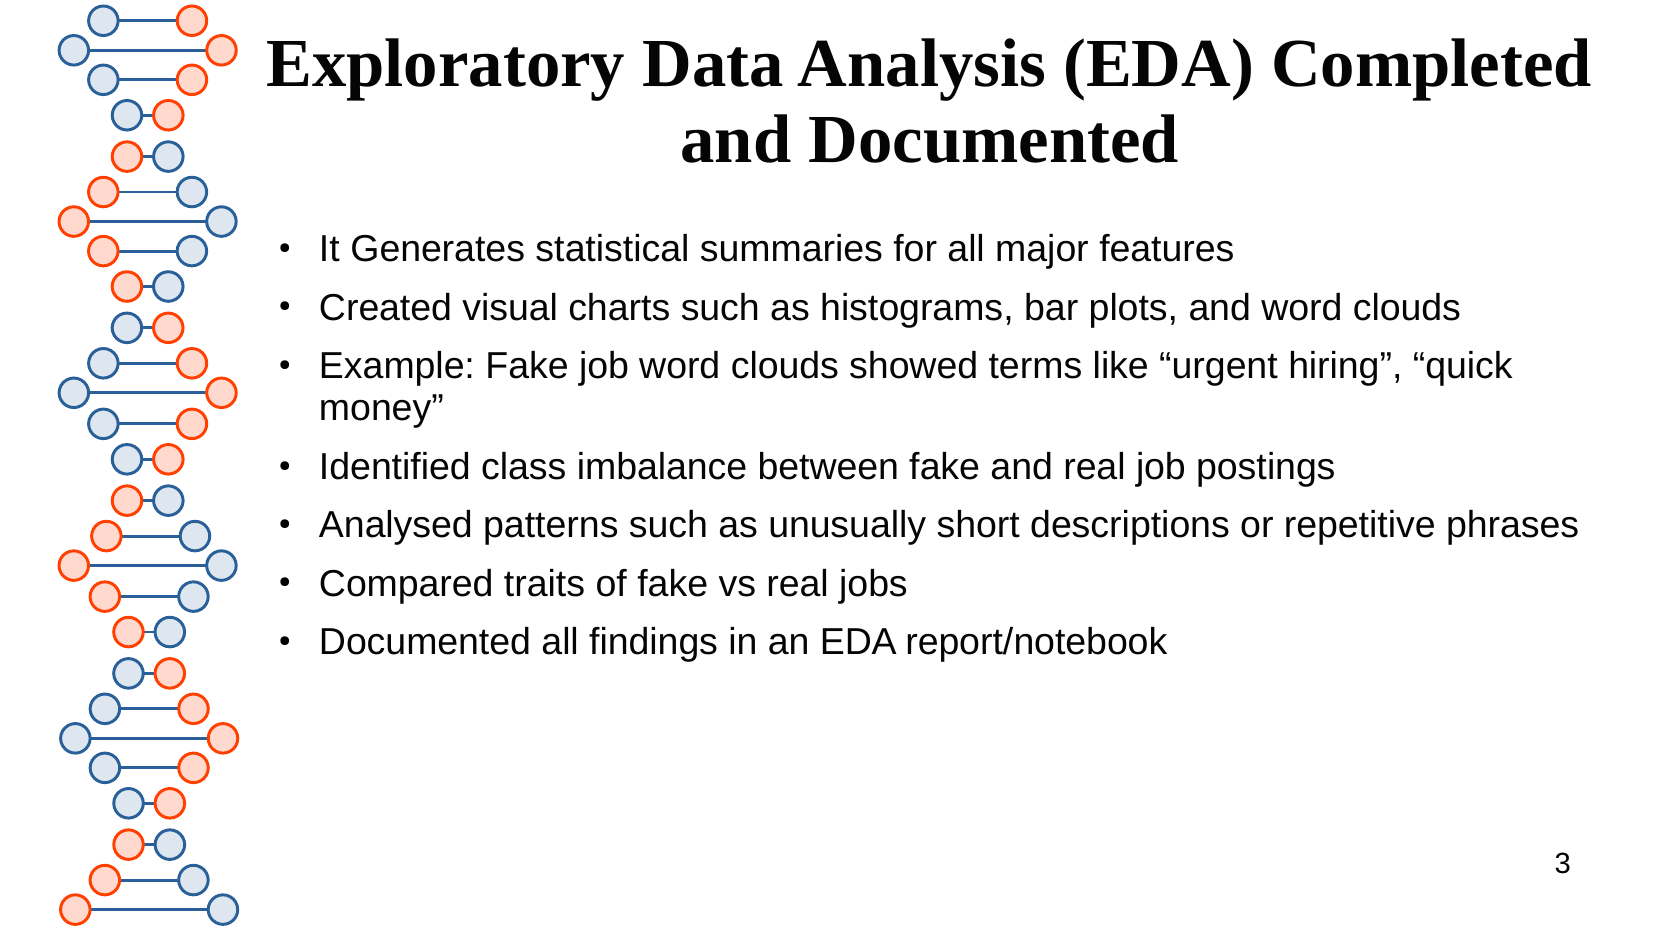

# Exploratory Data Analysis (EDA) Completed and Documented
It Generates statistical summaries for all major features
Created visual charts such as histograms, bar plots, and word clouds
Example: Fake job word clouds showed terms like “urgent hiring”, “quick money”
Identified class imbalance between fake and real job postings
Analysed patterns such as unusually short descriptions or repetitive phrases
Compared traits of fake vs real jobs
Documented all findings in an EDA report/notebook
3